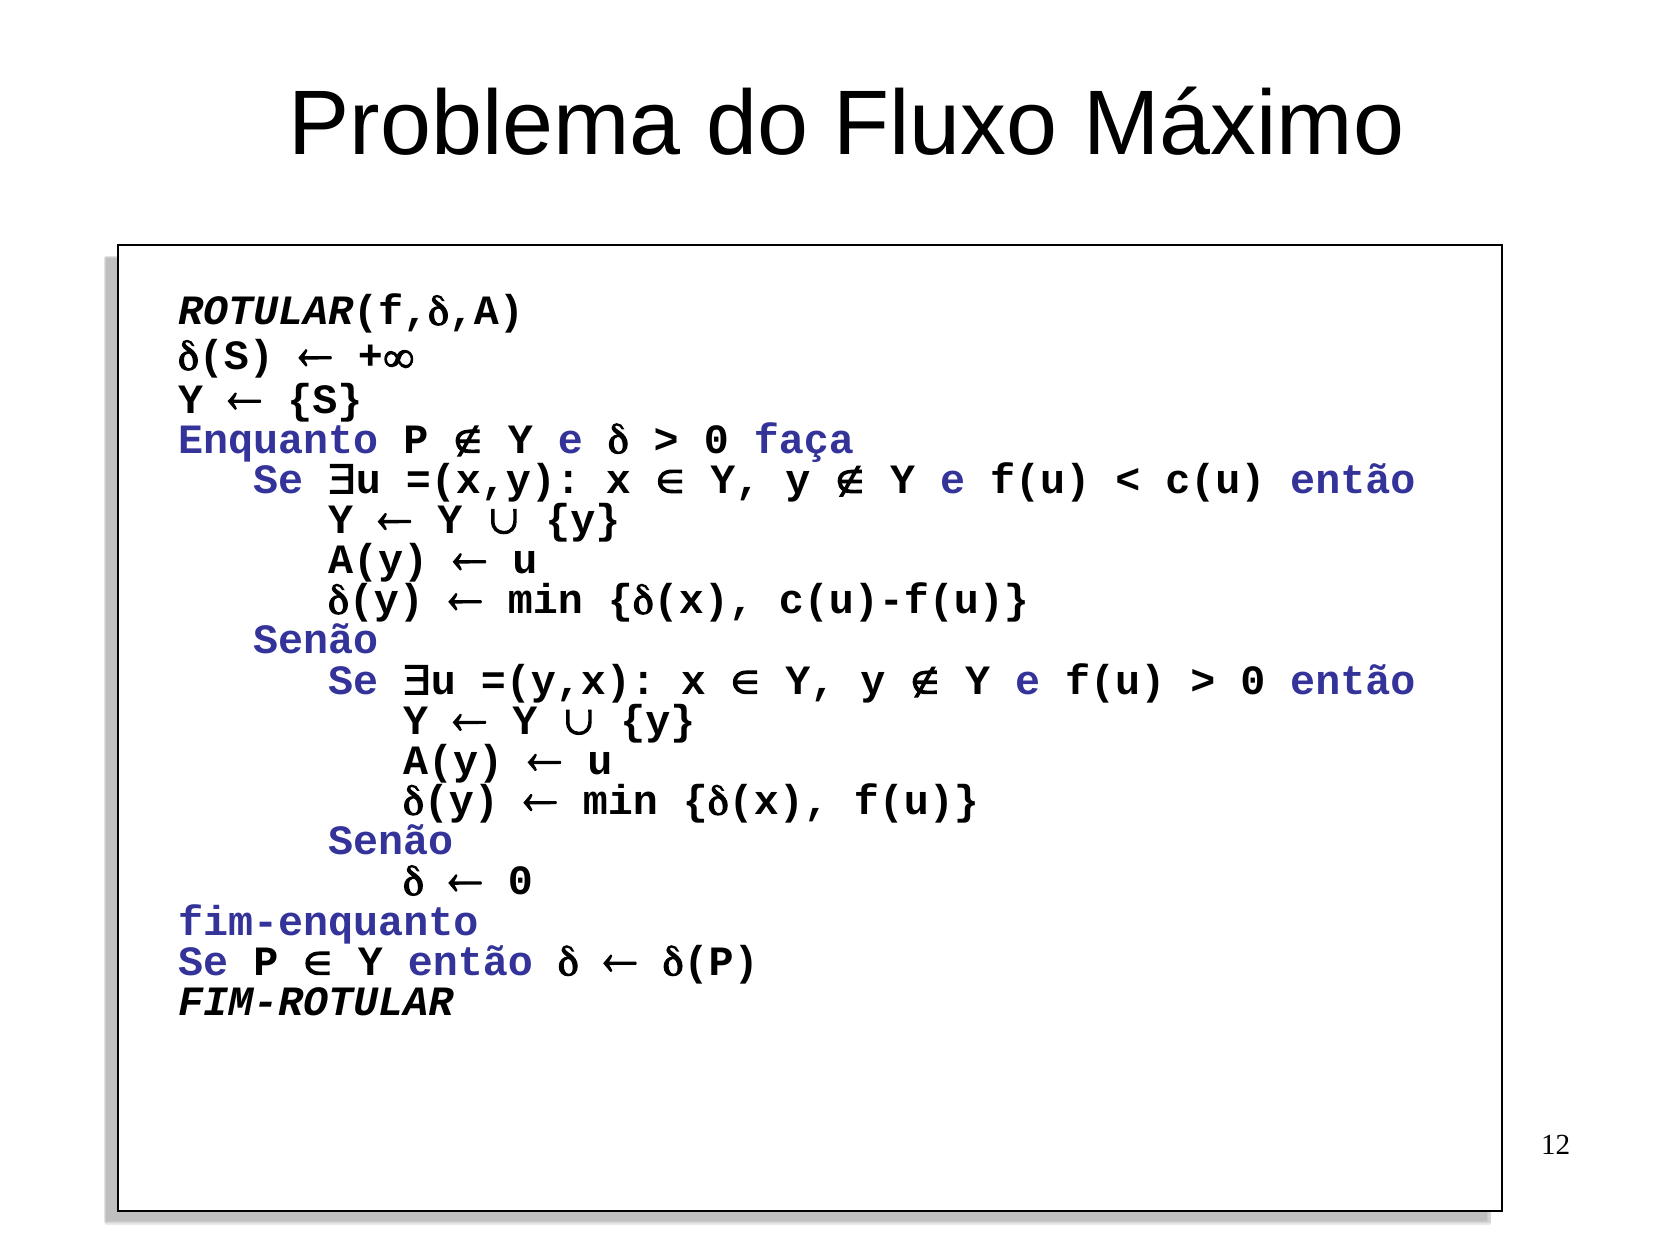

# Problema do Fluxo Máximo
ROTULAR(f,,A)‏
(S)  +
Y  {S}
Enquanto P  Y e  > 0 faça
 Se u =(x,y): x  Y, y  Y e f(u) < c(u) então
 Y  Y  {y}
 A(y)  u
 (y)  min {(x), c(u)-f(u)}
 Senão
 Se u =(y,x): x  Y, y  Y e f(u) > 0 então
 Y  Y  {y}
 A(y)  u
 (y)  min {(x), f(u)}
 Senão
   0
fim-enquanto
Se P  Y então   (P)
FIM-ROTULAR
12